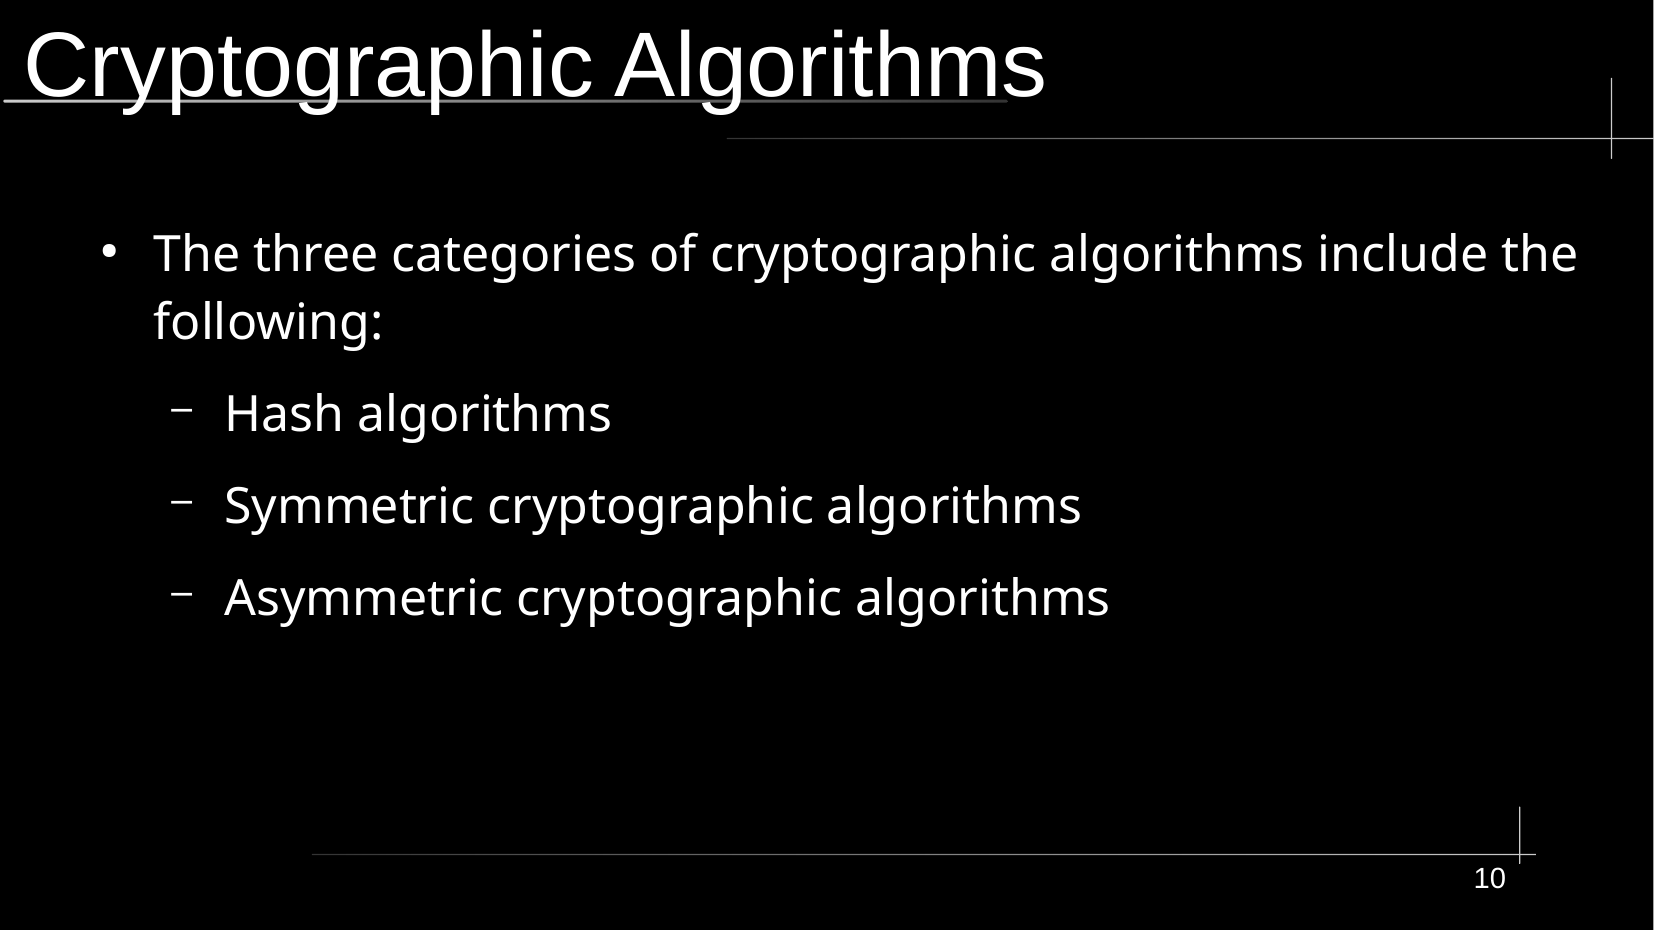

# Cryptographic Algorithms
The three categories of cryptographic algorithms include the following:
Hash algorithms
Symmetric cryptographic algorithms
Asymmetric cryptographic algorithms
10